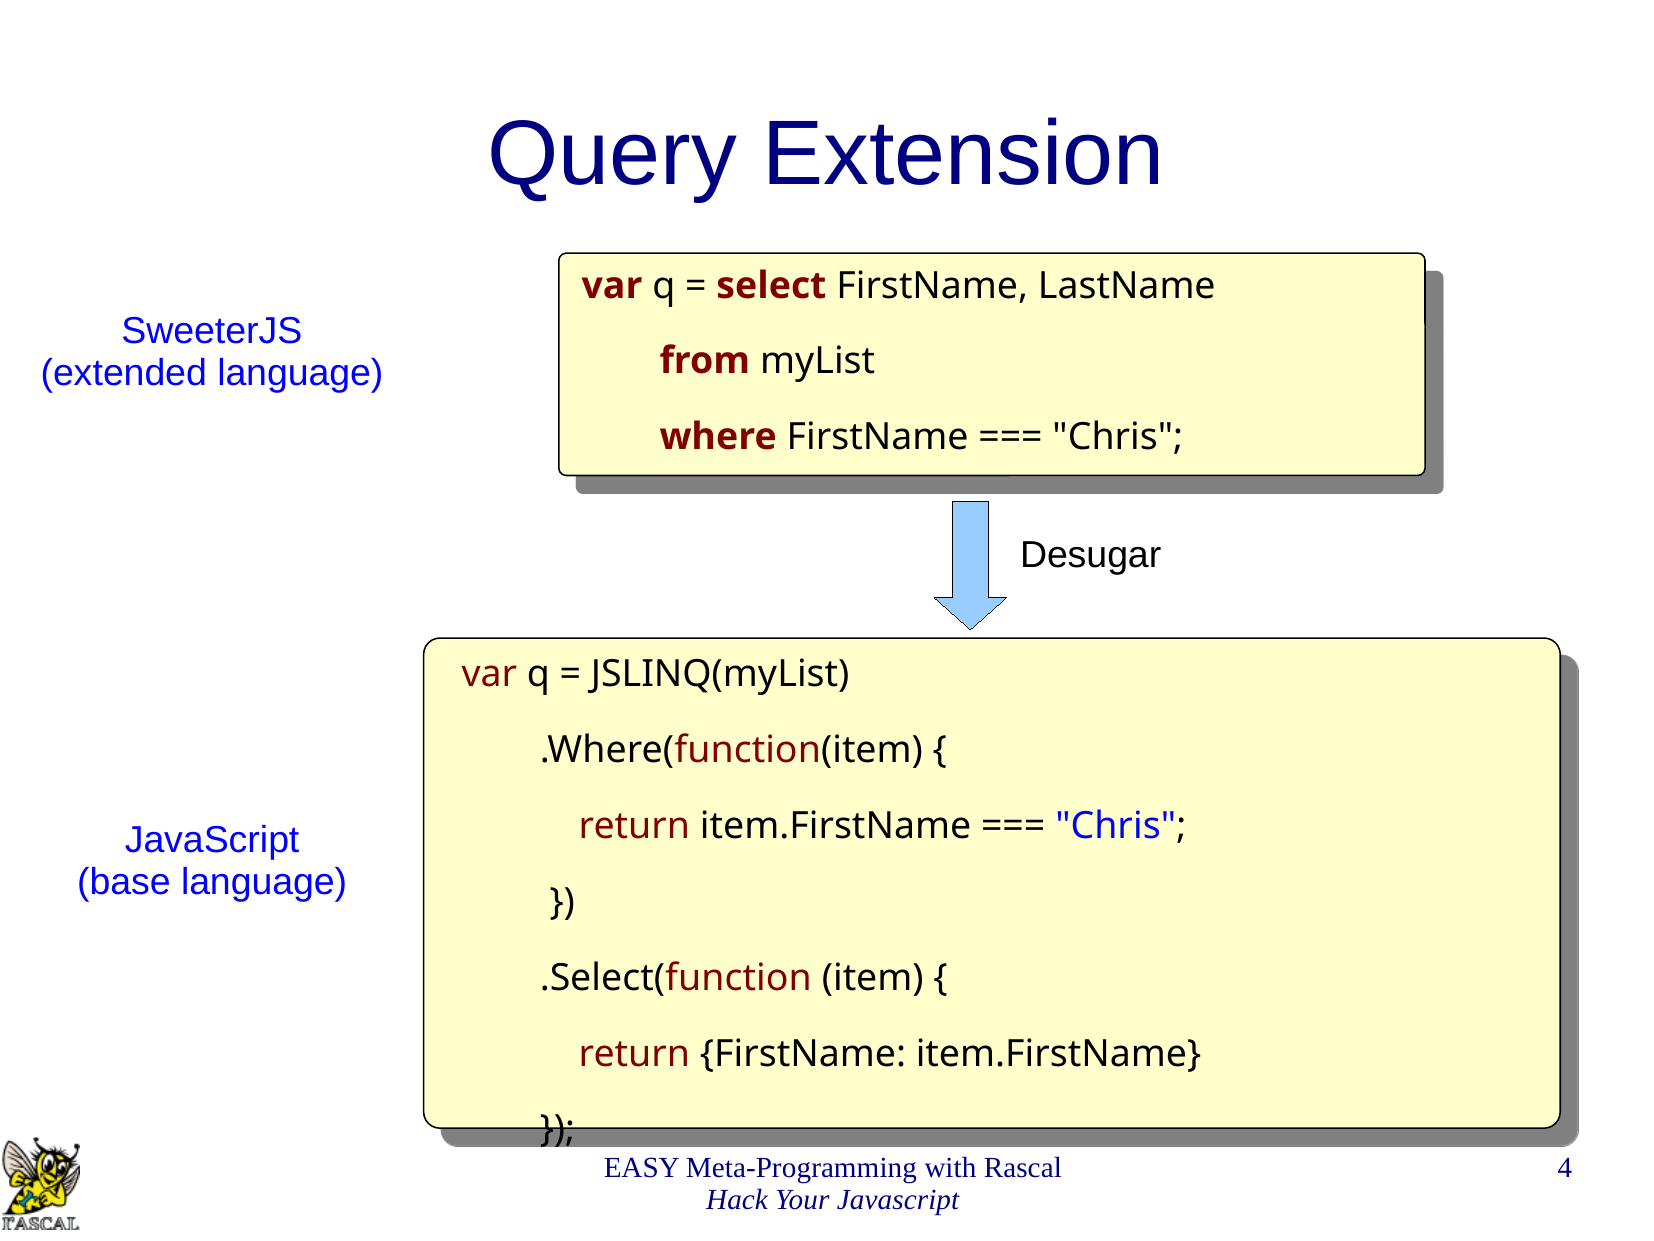

# Query Extension
var q = select FirstName, LastName
 from myList
 where FirstName === "Chris";
SweeterJS
(extended language)
Desugar
var q = JSLINQ(myList)
 .Where(function(item) {
 return item.FirstName === "Chris";
 })
 .Select(function (item) {
 return {FirstName: item.FirstName}
 });
JavaScript
(base language)
4